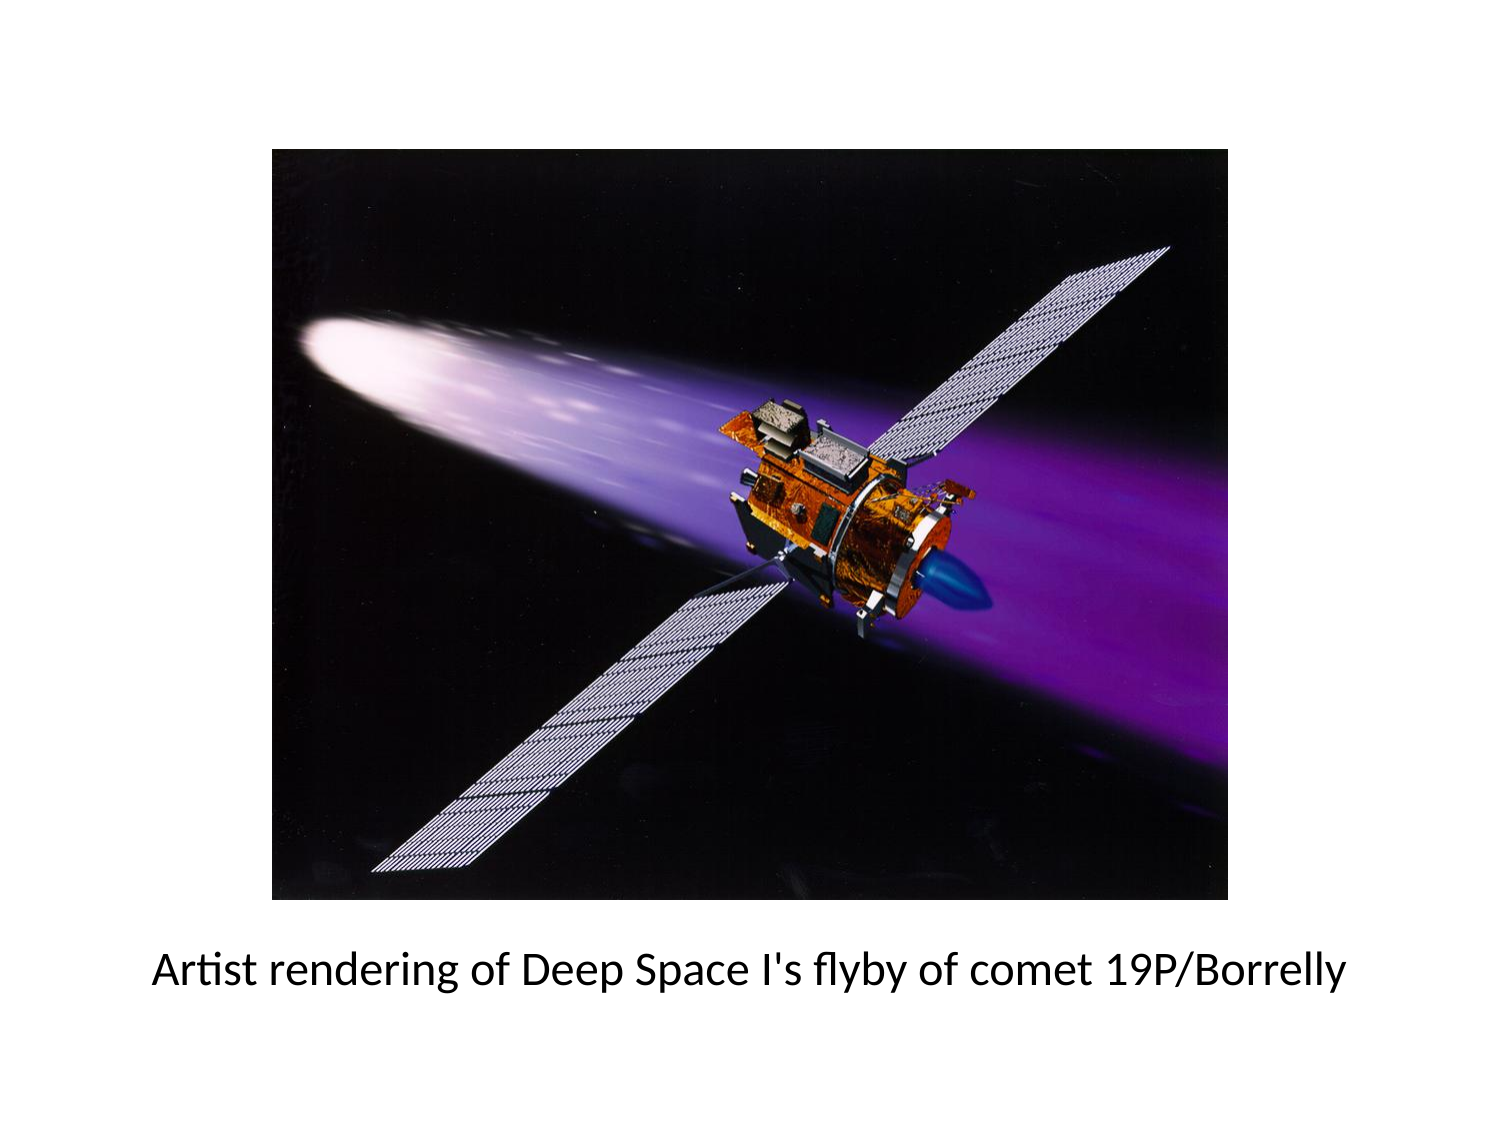

Artist rendering of Deep Space I's flyby of comet 19P/Borrelly